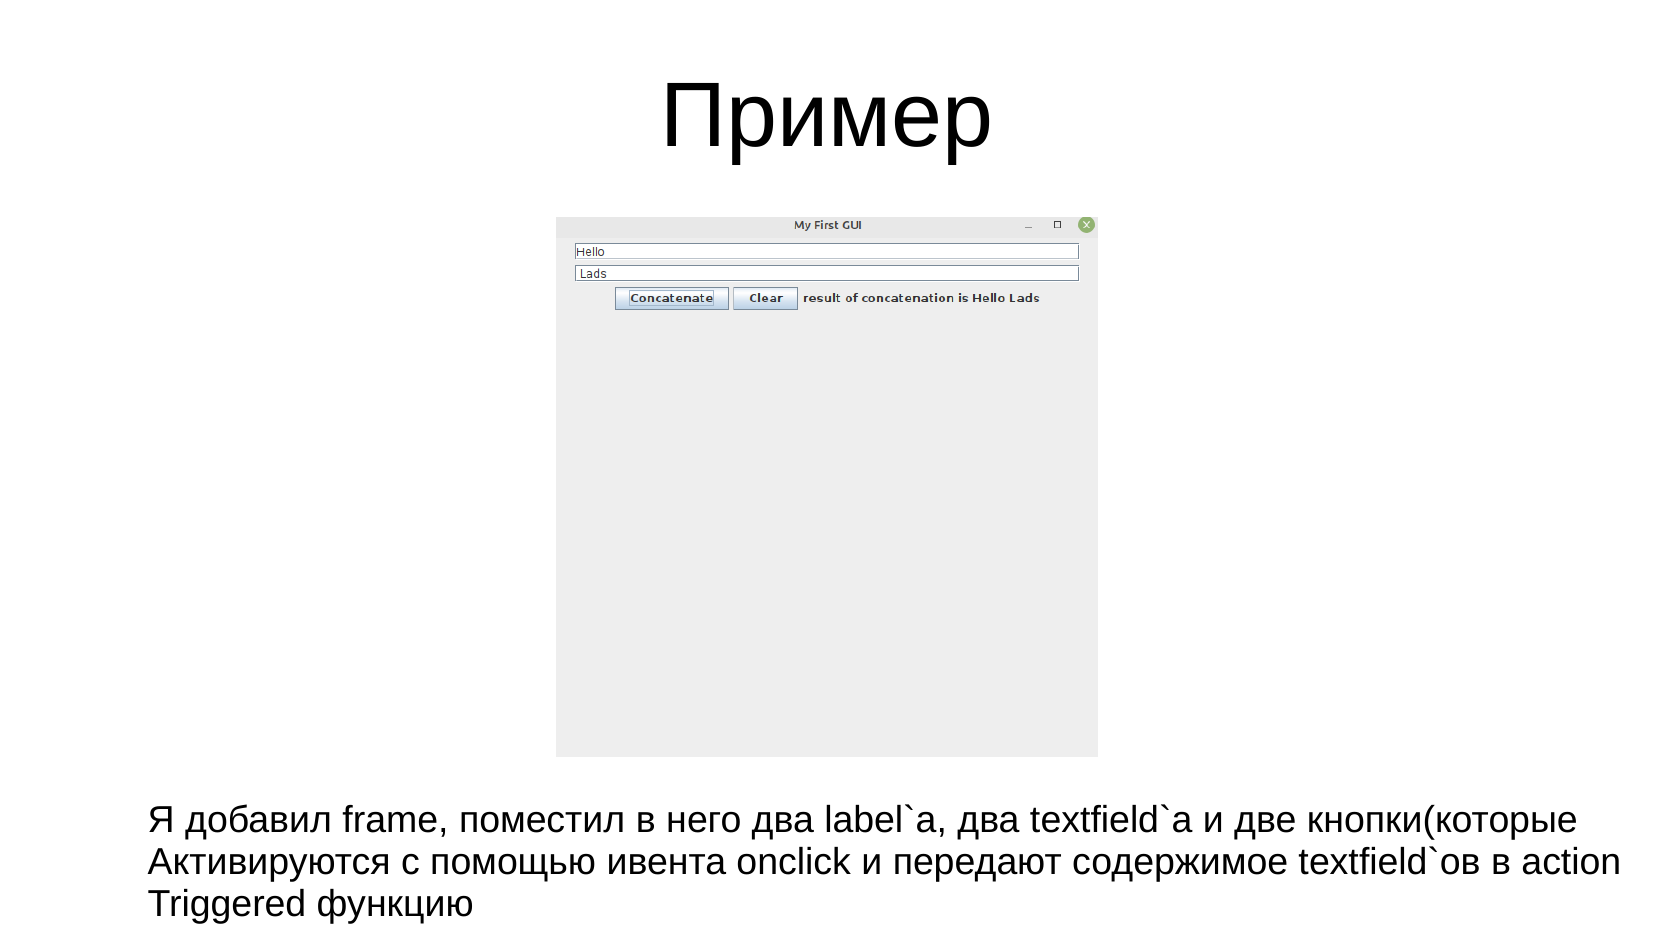

# Пример
Я добавил frame, поместил в него два label`a, два textfield`a и две кнопки(которые
Активируются с помощью ивента onclick и передают содержимое textfield`ов в action
Triggered функцию